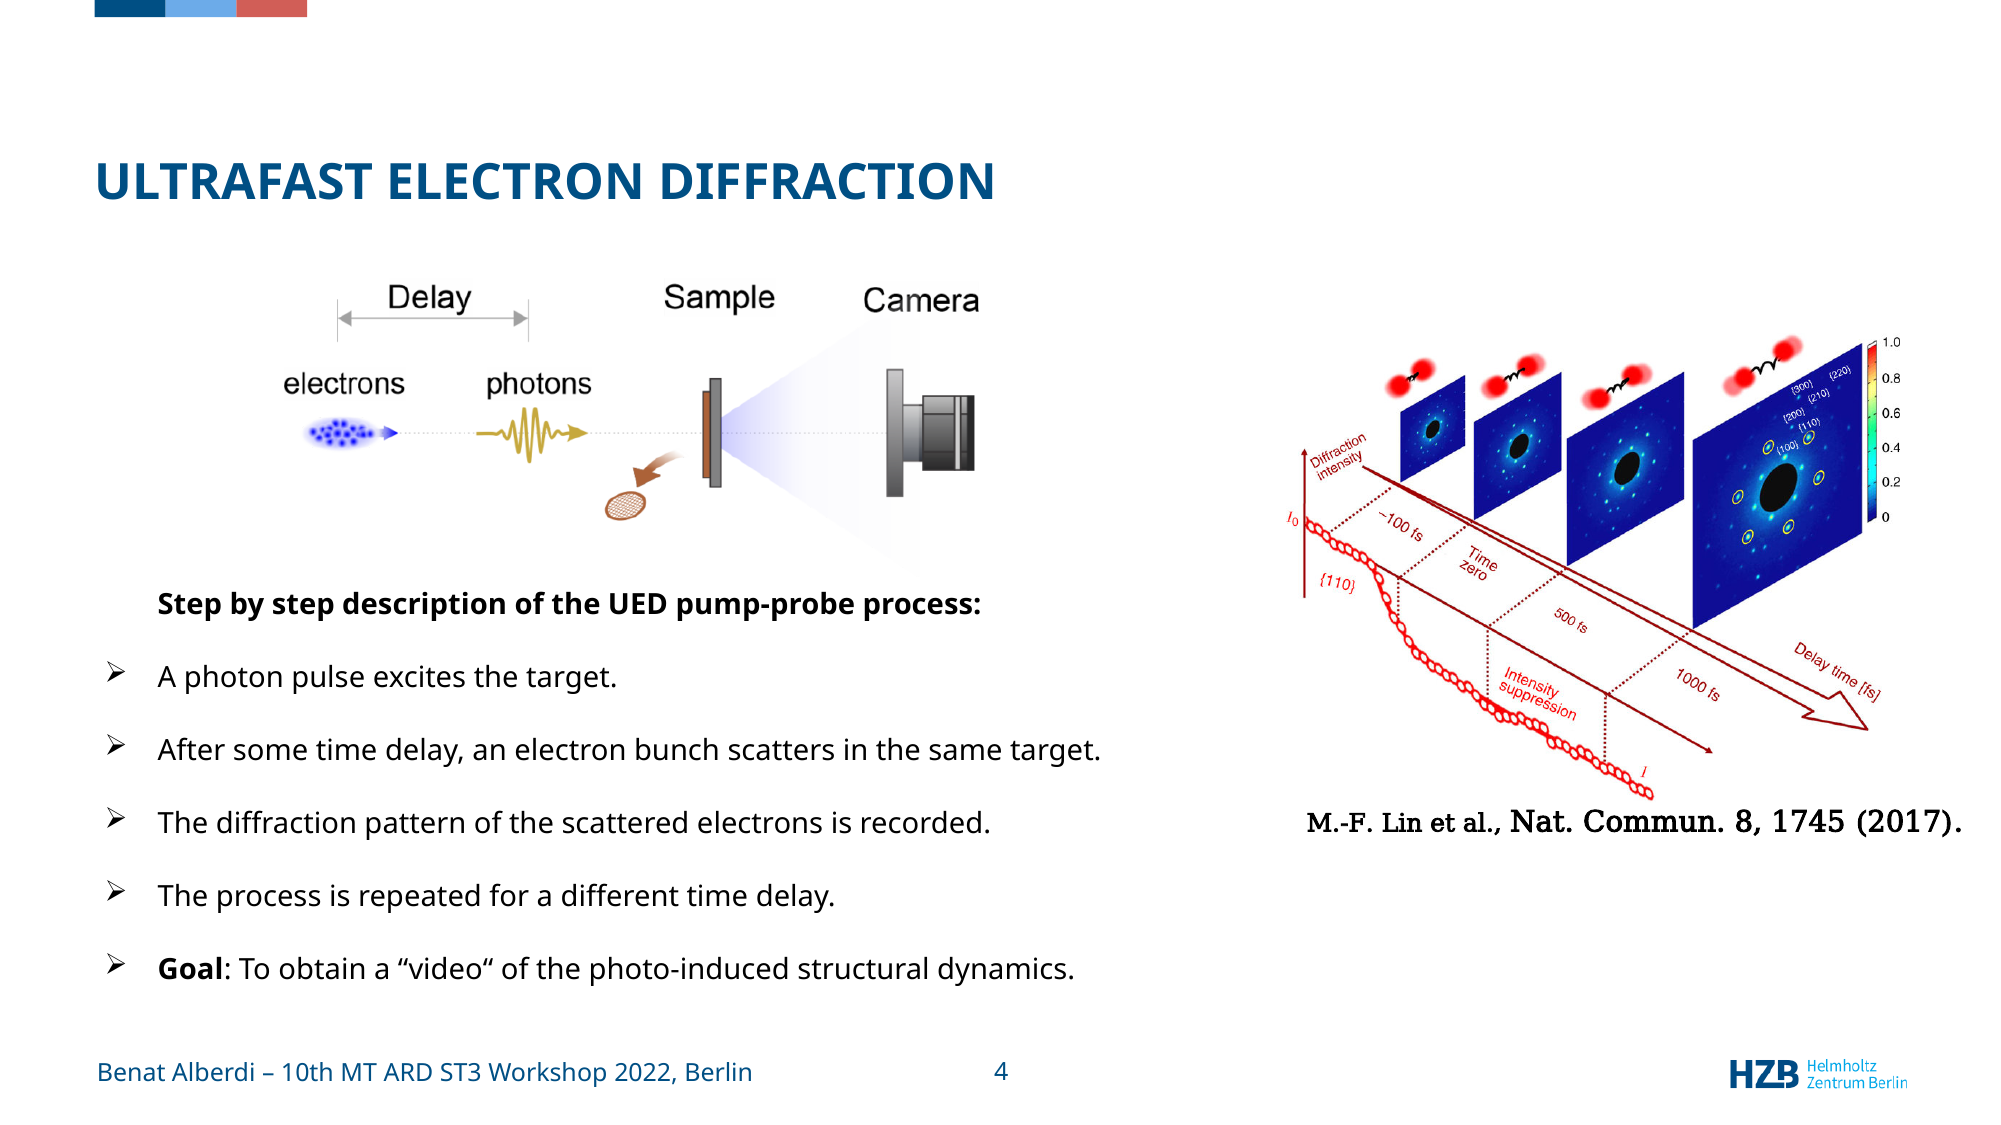

# Ultrafast electron diffraction
Step by step description of the UED pump-probe process:
A photon pulse excites the target.
After some time delay, an electron bunch scatters in the same target.
The diffraction pattern of the scattered electrons is recorded.
The process is repeated for a different time delay.
Goal: To obtain a “video“ of the photo-induced structural dynamics.
M.-F. Lin et al., Nat. Commun. 8, 1745 (2017).
Titel Vorname Nachname